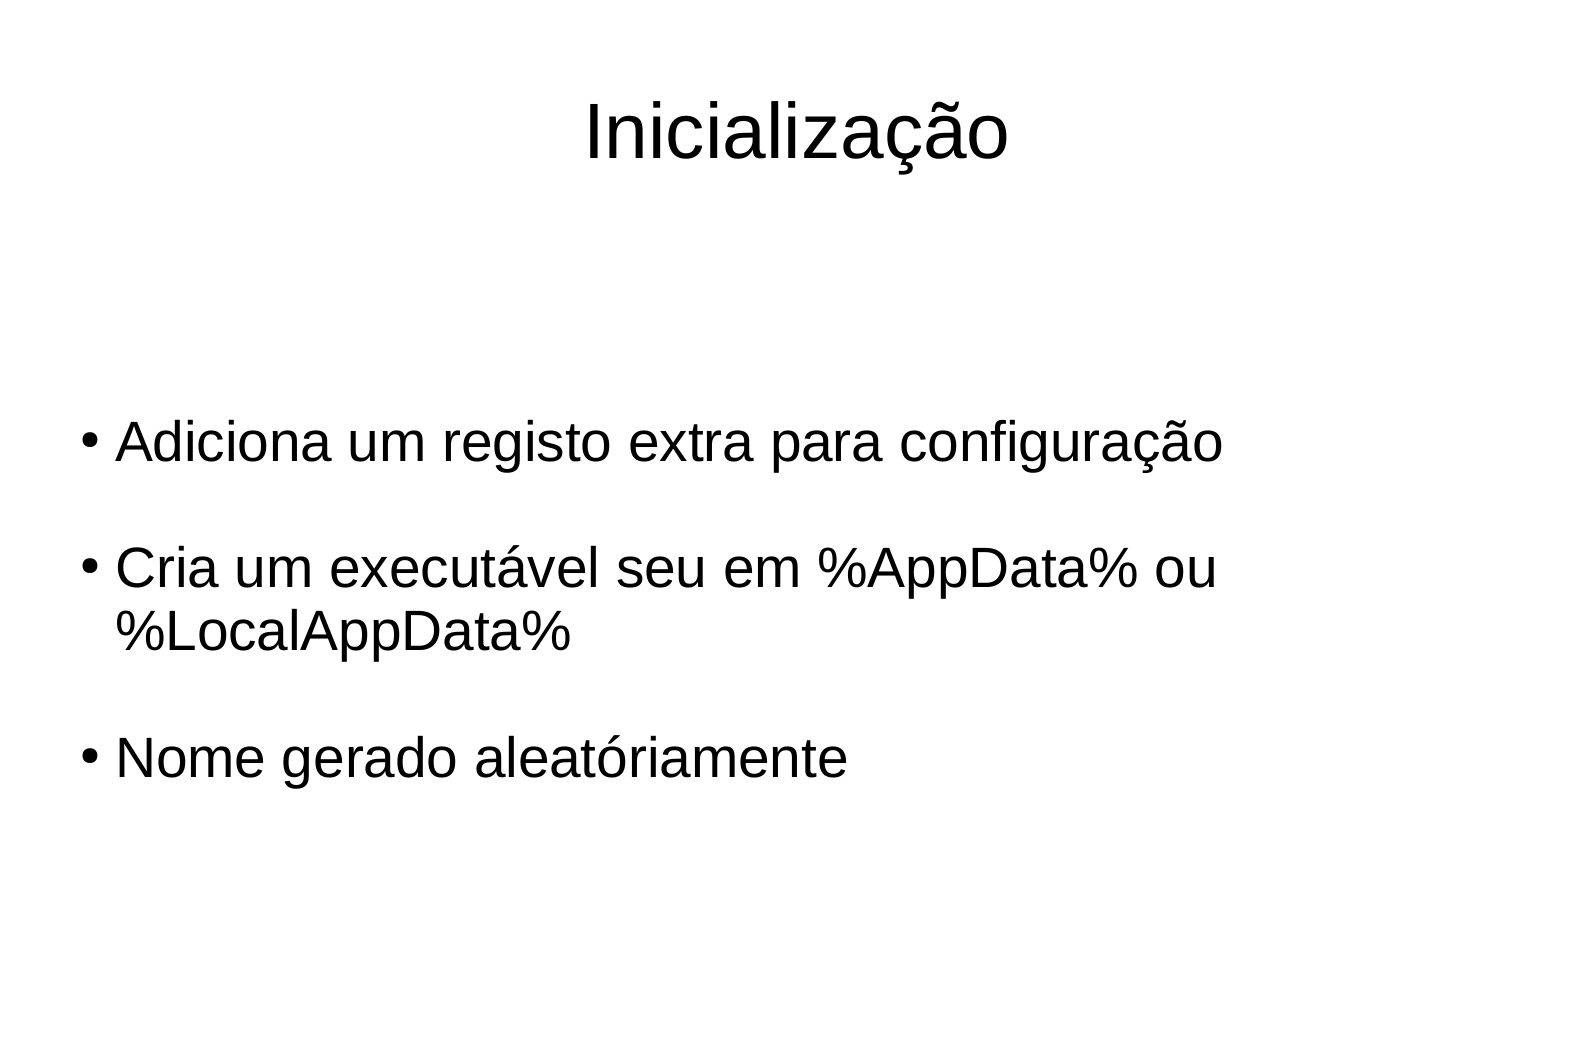

# Inicialização
Adiciona um registo extra para configuração
Cria um executável seu em %AppData% ou %LocalAppData%
Nome gerado aleatóriamente